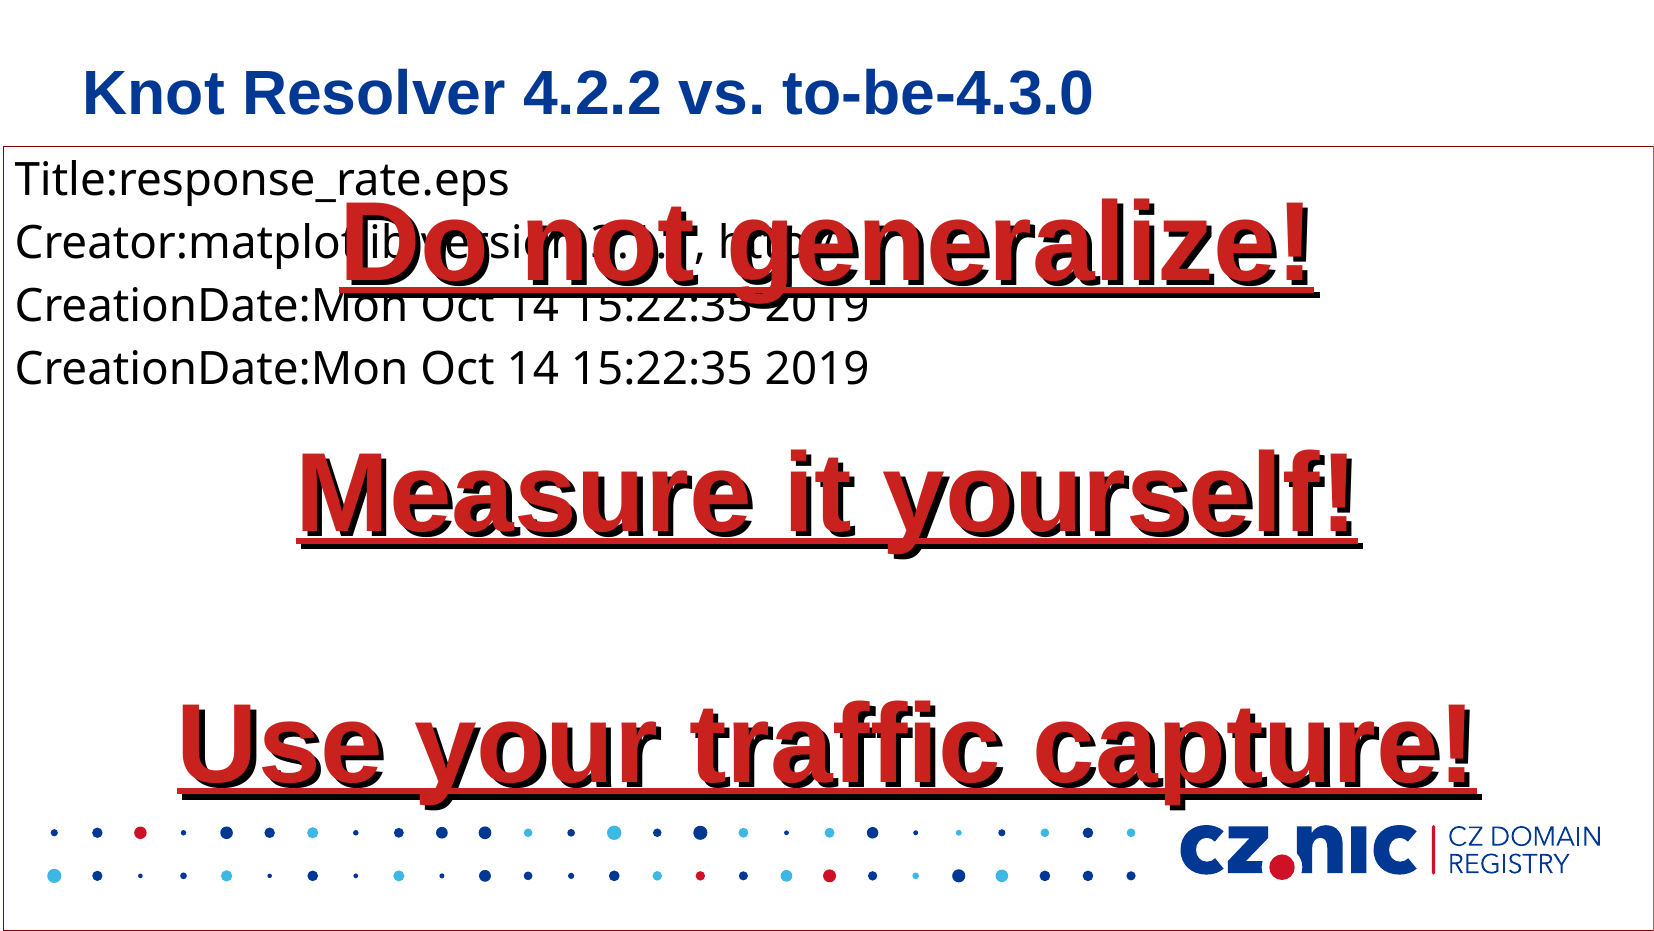

# Knot Resolver 4.2.2 vs. to-be-4.3.0
Do not generalize!
Measure it yourself!
Use your traffic capture!